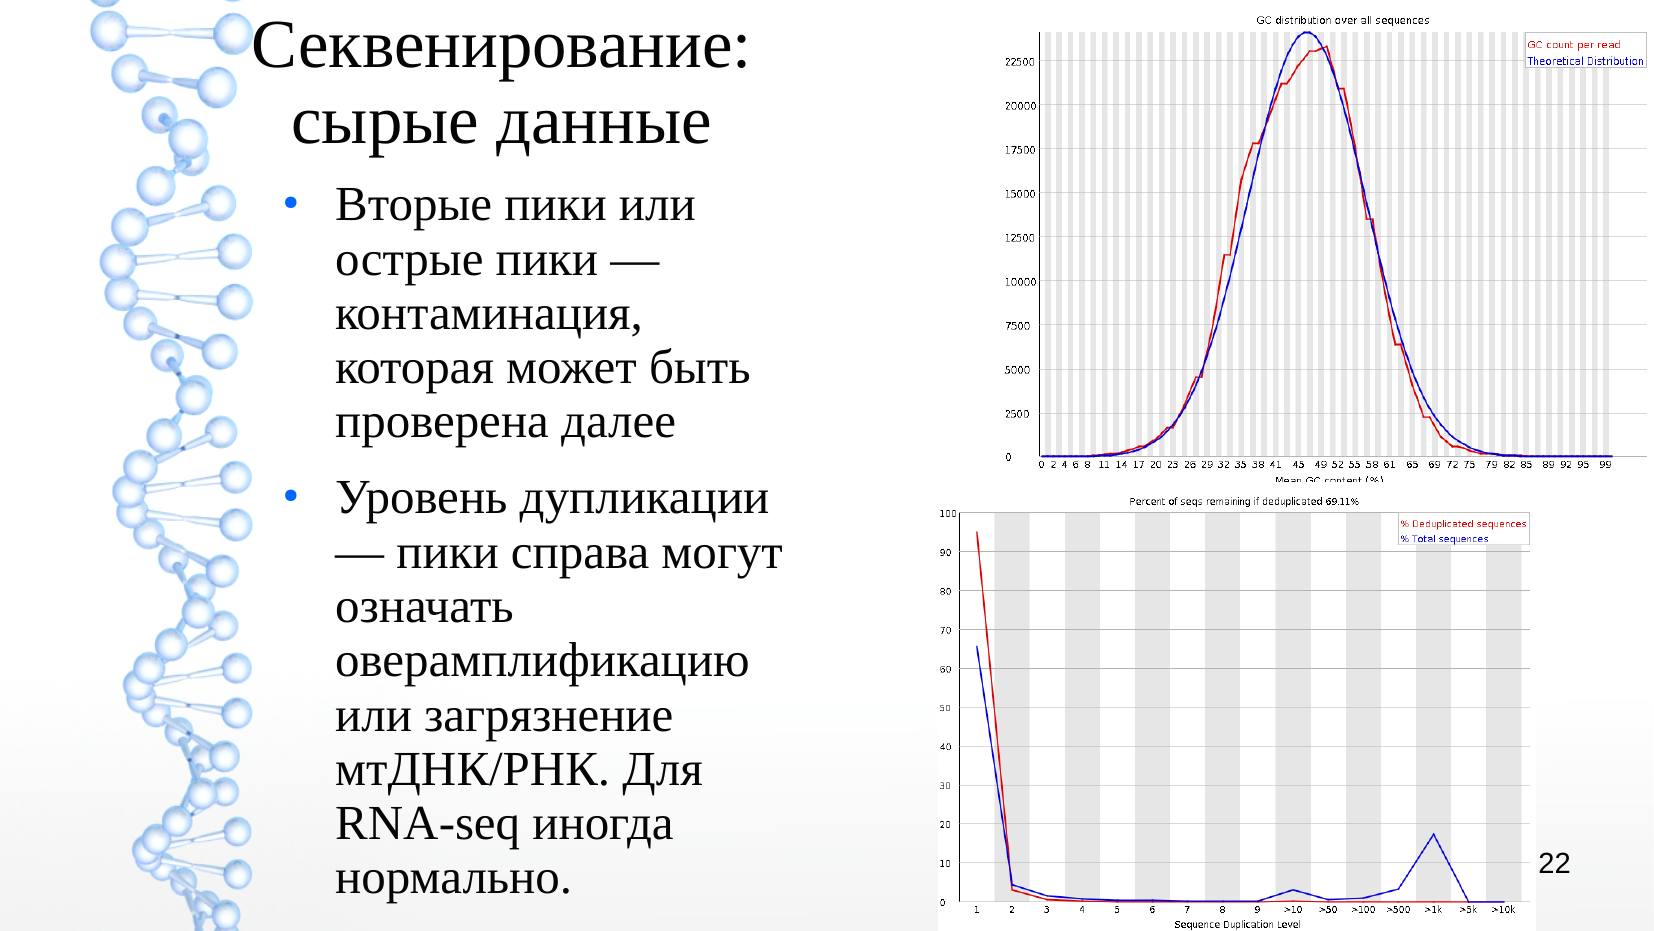

# Секвенирование: сырые данные
Вторые пики или острые пики — контаминация, которая может быть проверена далее
Уровень дупликации — пики справа могут означать оверамплификацию или загрязнение мтДНК/РНК. Для RNA-seq иногда нормально.
22